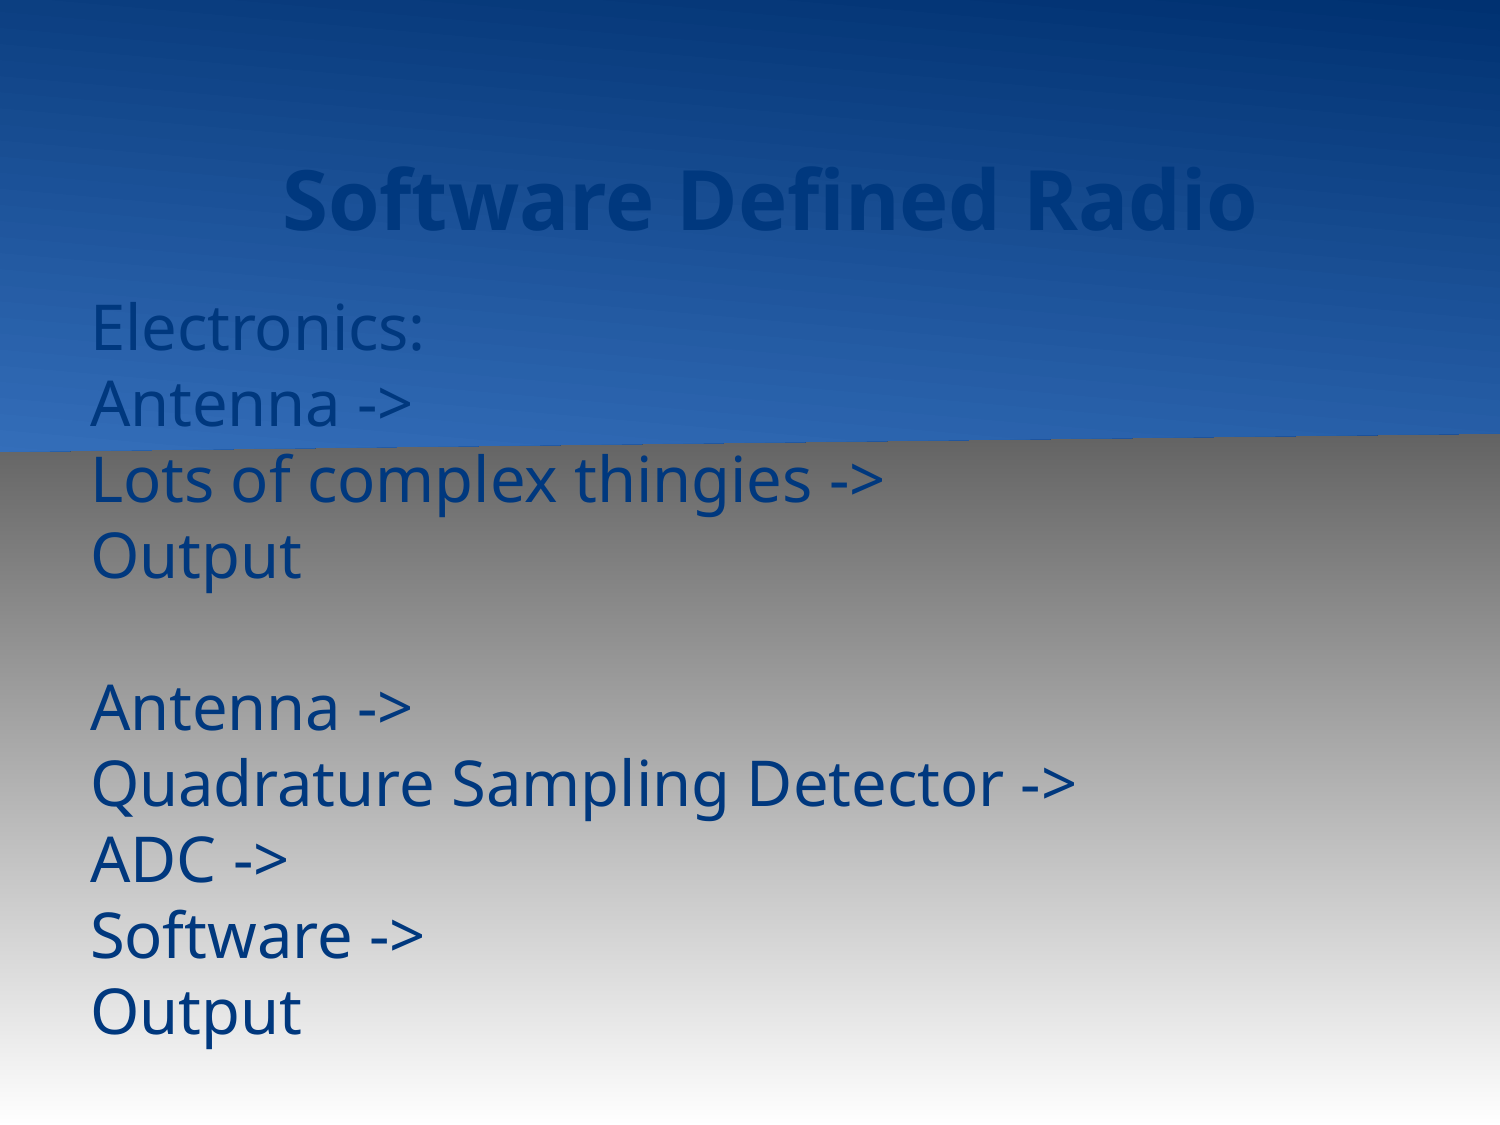

Software Defined Radio
# Electronics:
Antenna ->
Lots of complex thingies ->
Output
Antenna ->
Quadrature Sampling Detector ->
ADC ->
Software ->
Output